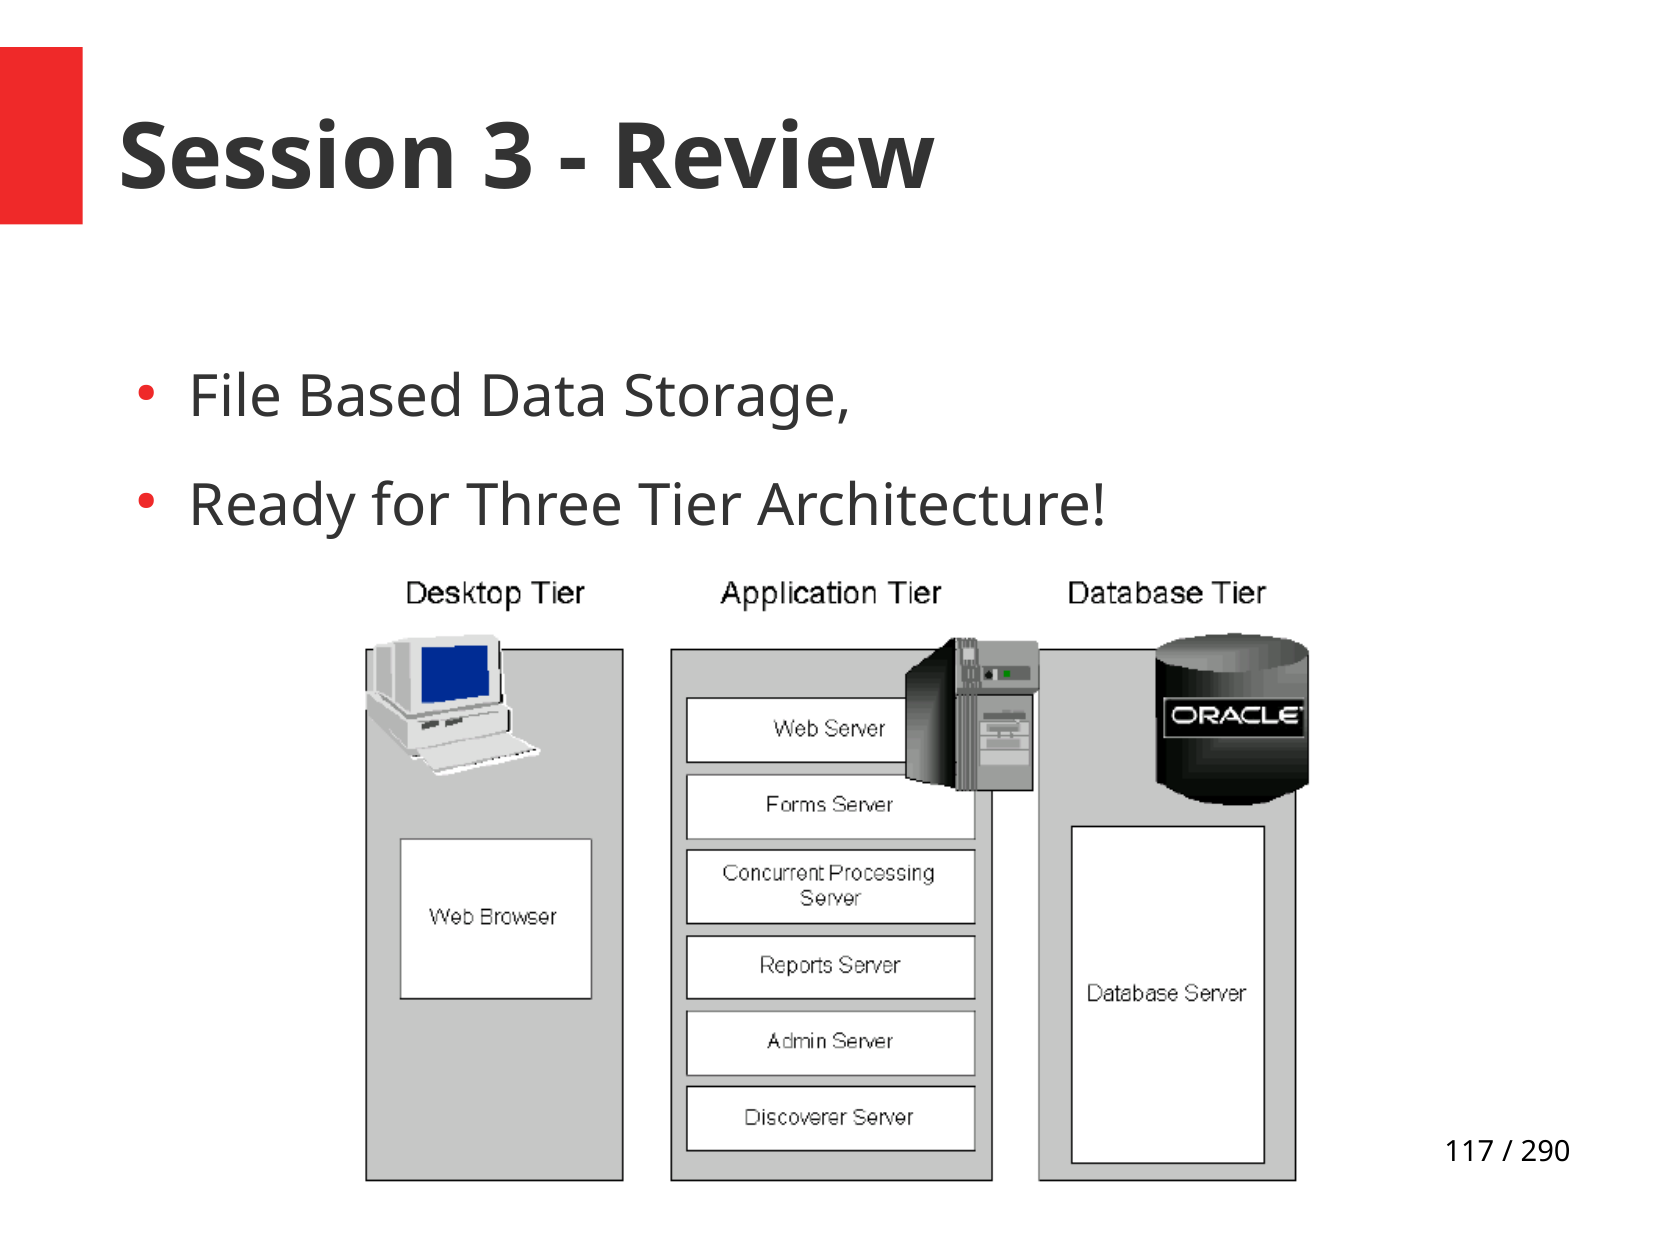

# Session 3 - Review
File Based Data Storage,
Ready for Three Tier Architecture!
117